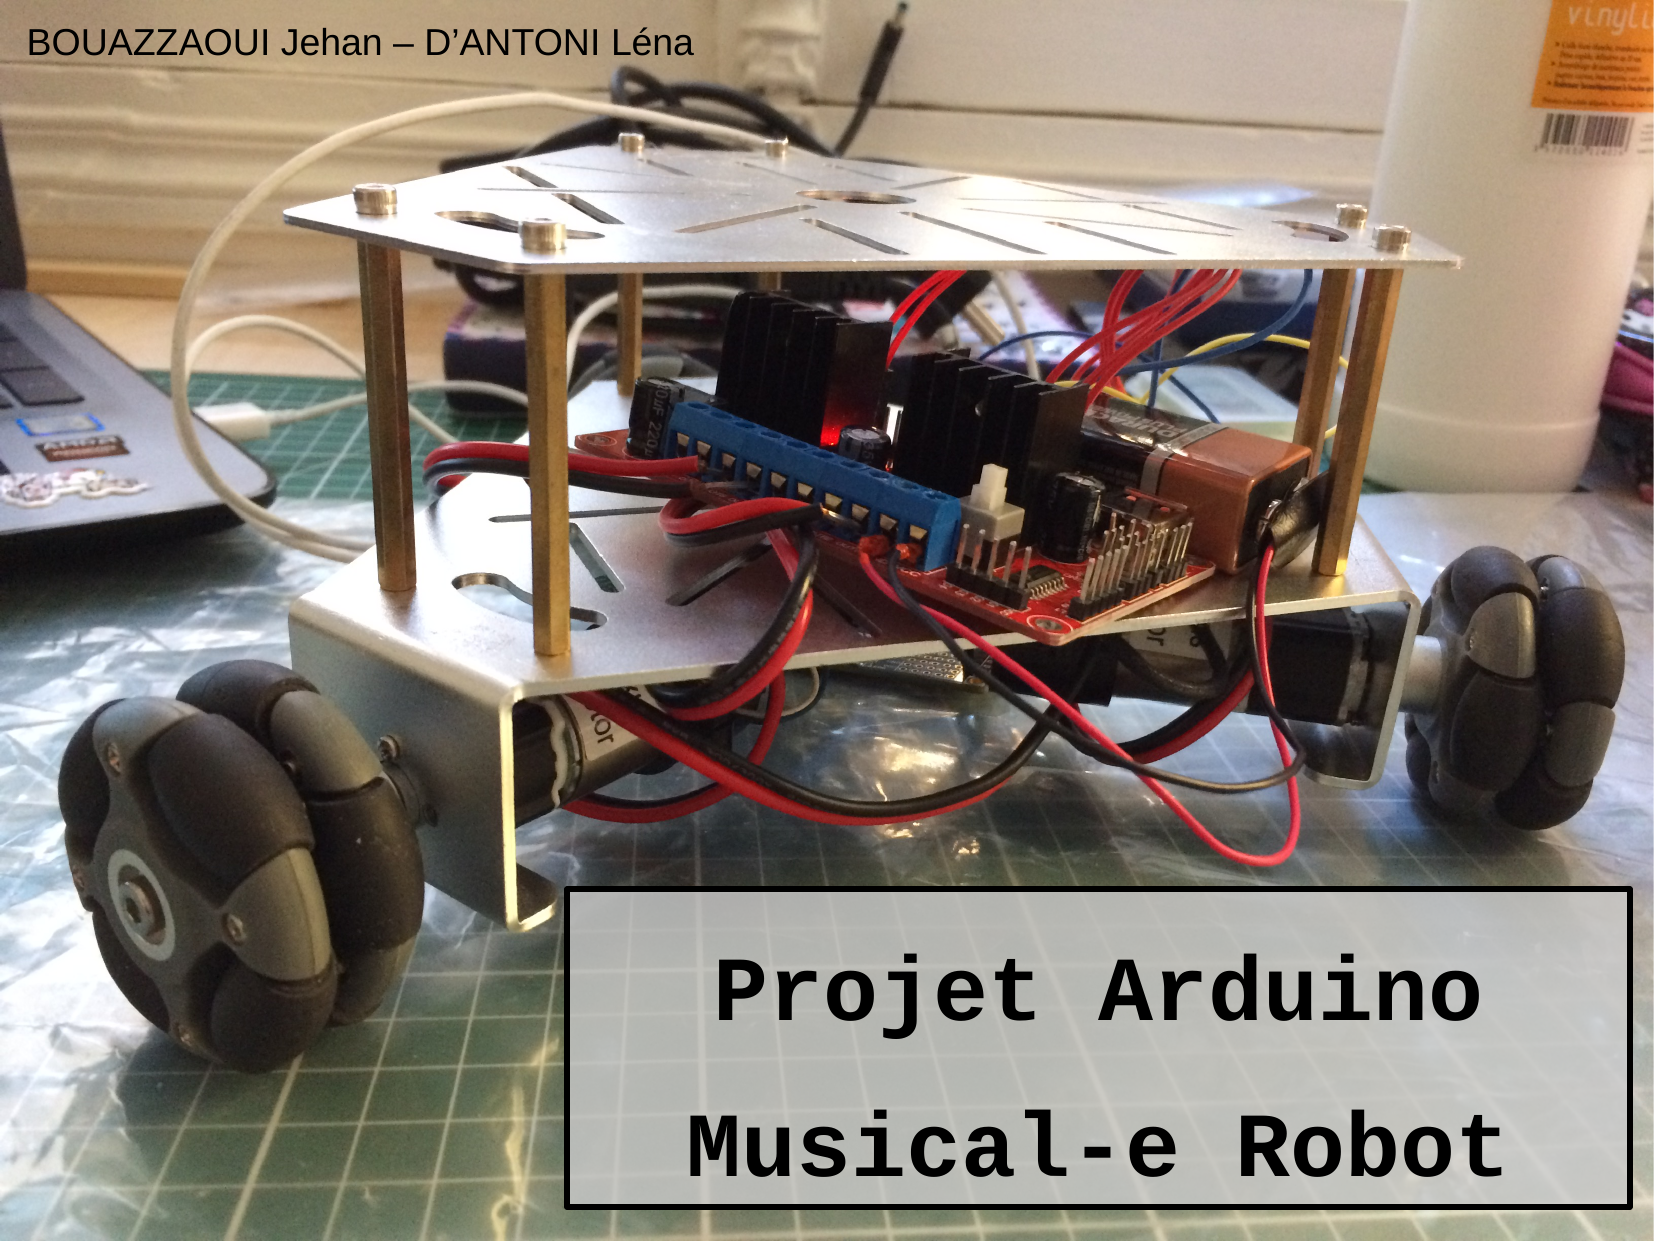

BOUAZZAOUI Jehan – D’ANTONI Léna
# Projet Arduino Musical-e Robot